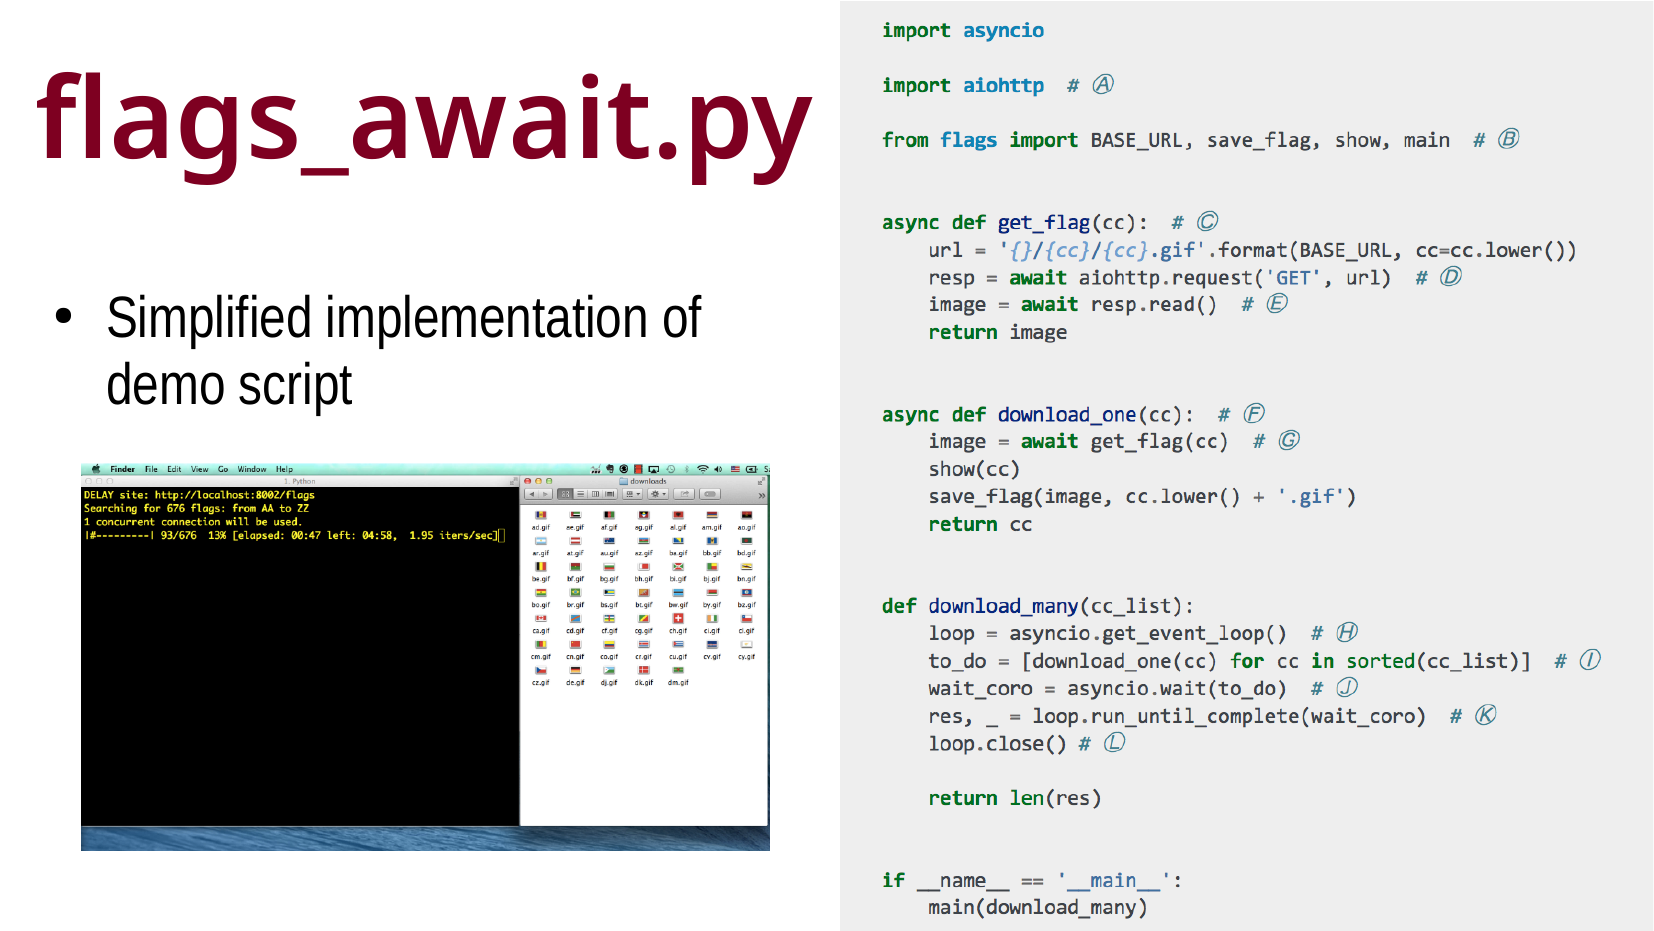

# flags_await.py
Simplified implementation of demo script